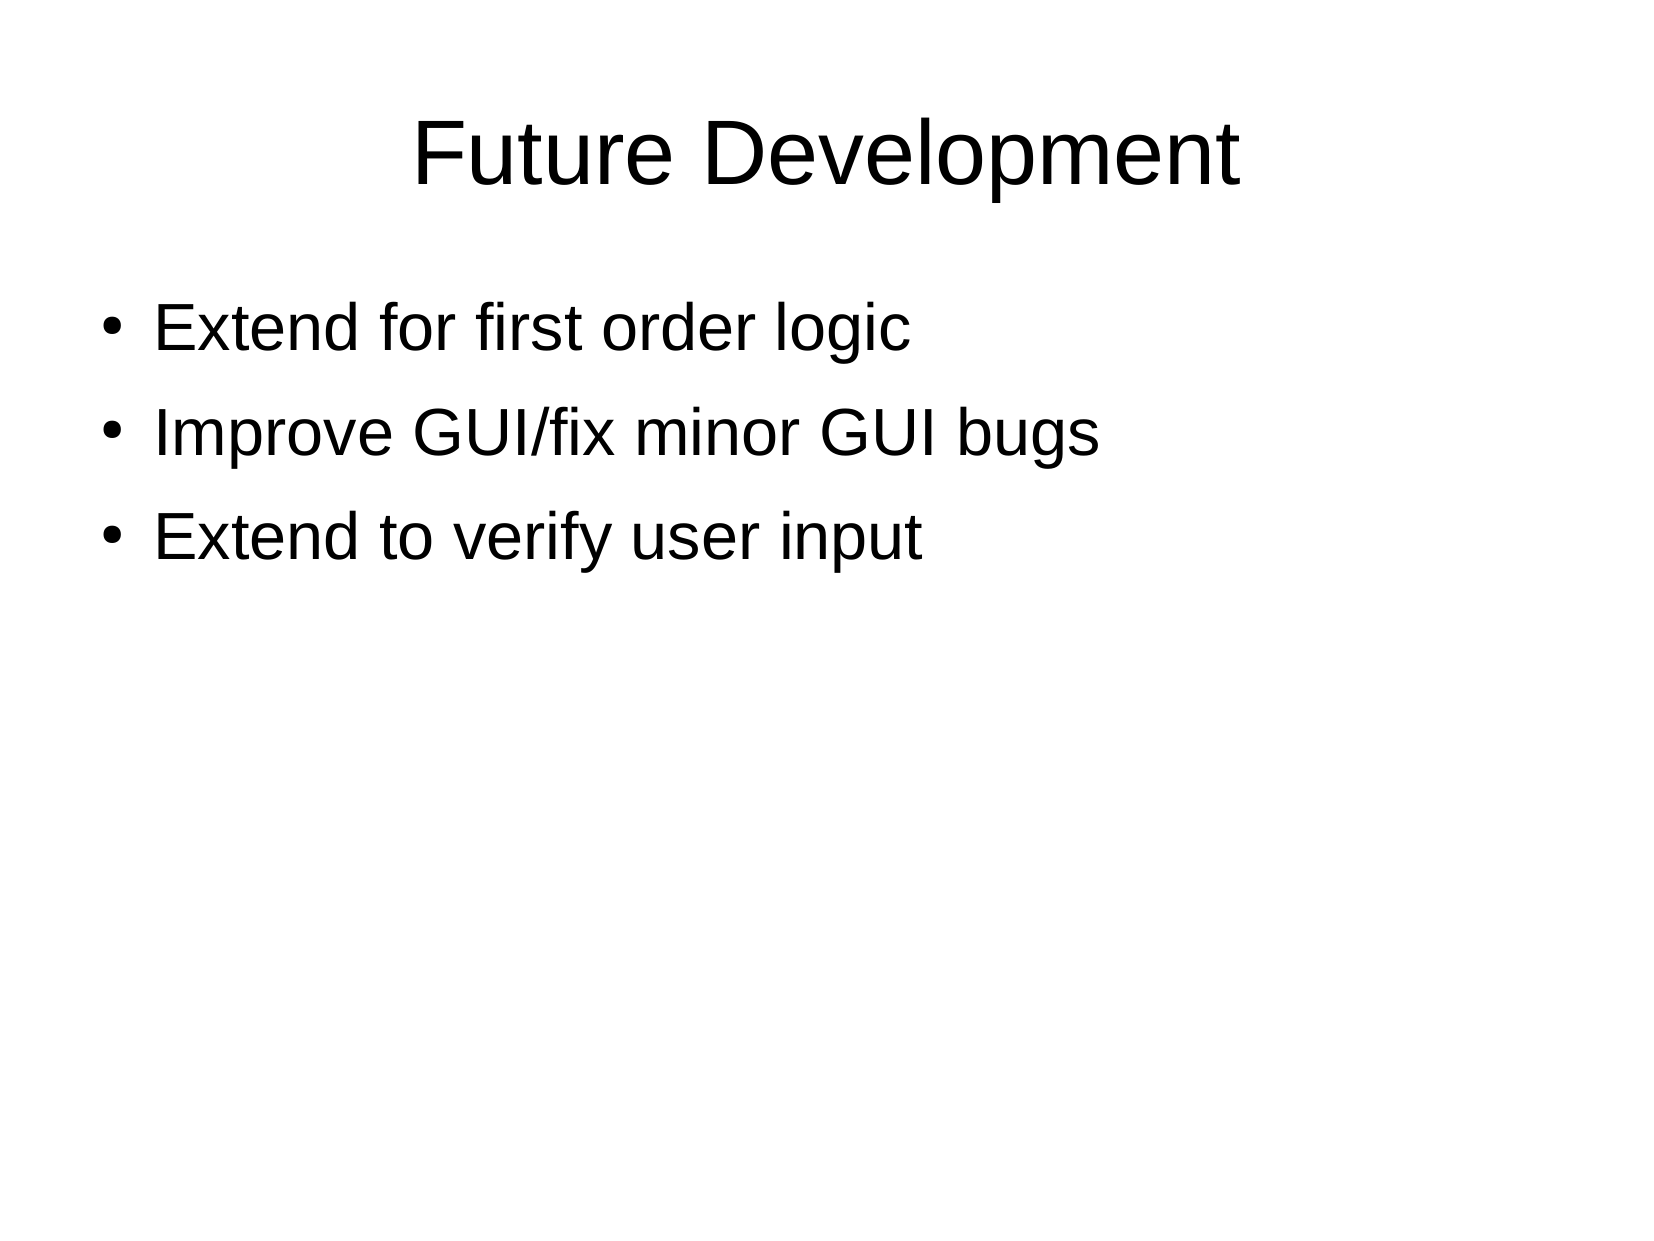

# Future Development
Extend for first order logic
Improve GUI/fix minor GUI bugs
Extend to verify user input